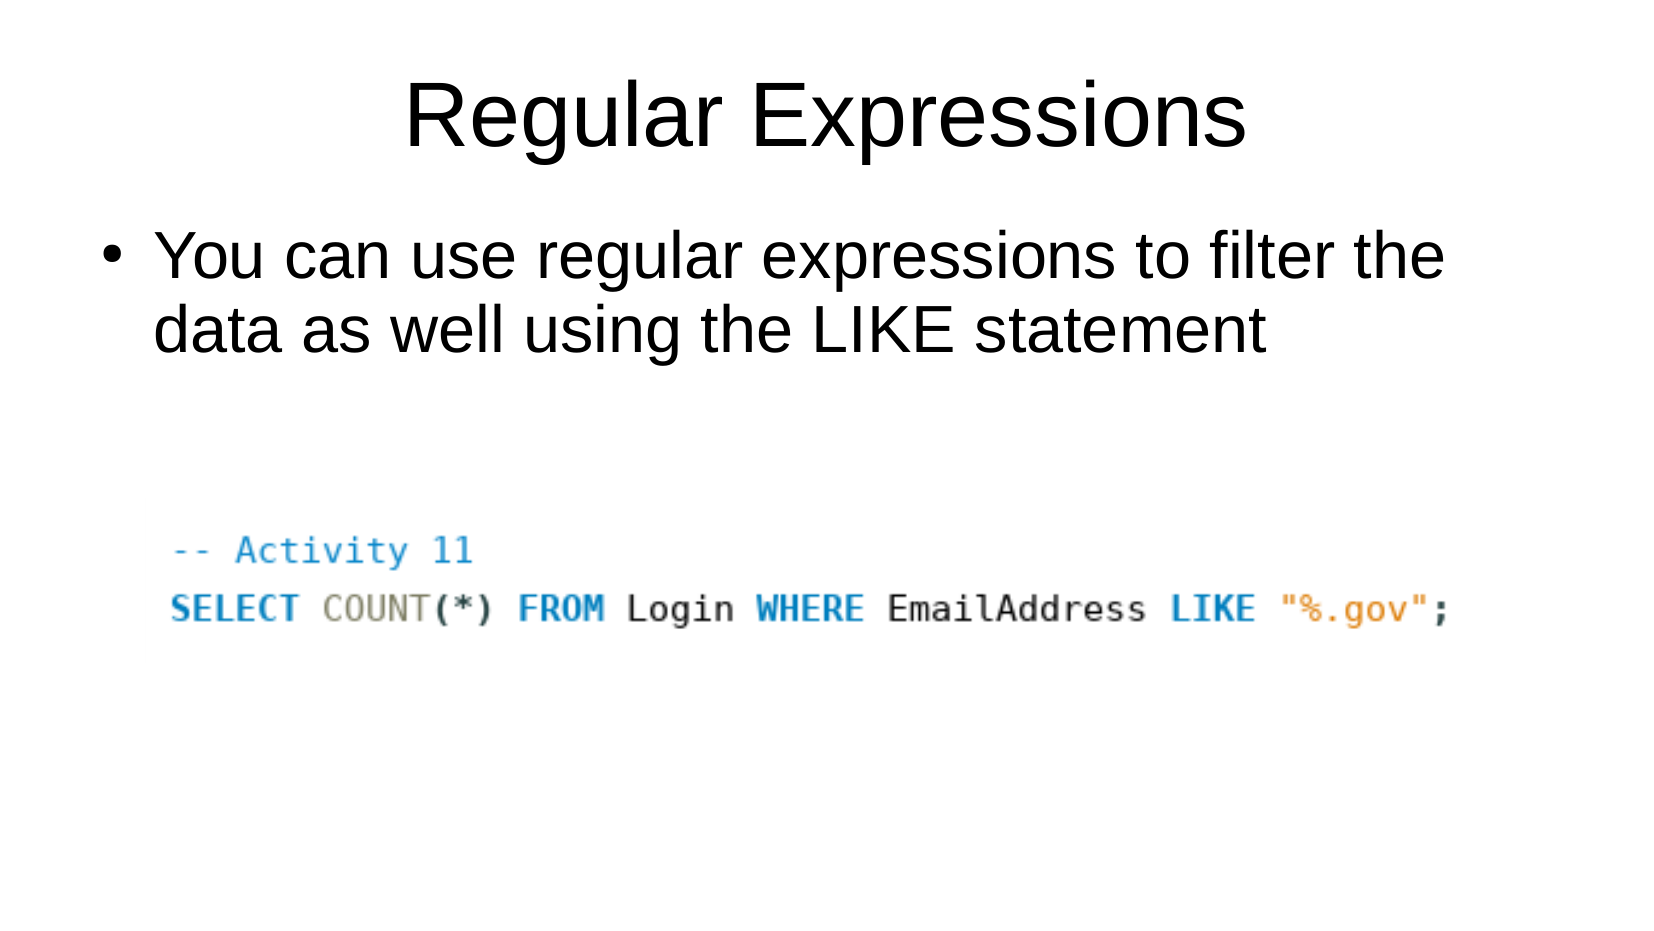

# Regular Expressions
You can use regular expressions to filter the data as well using the LIKE statement